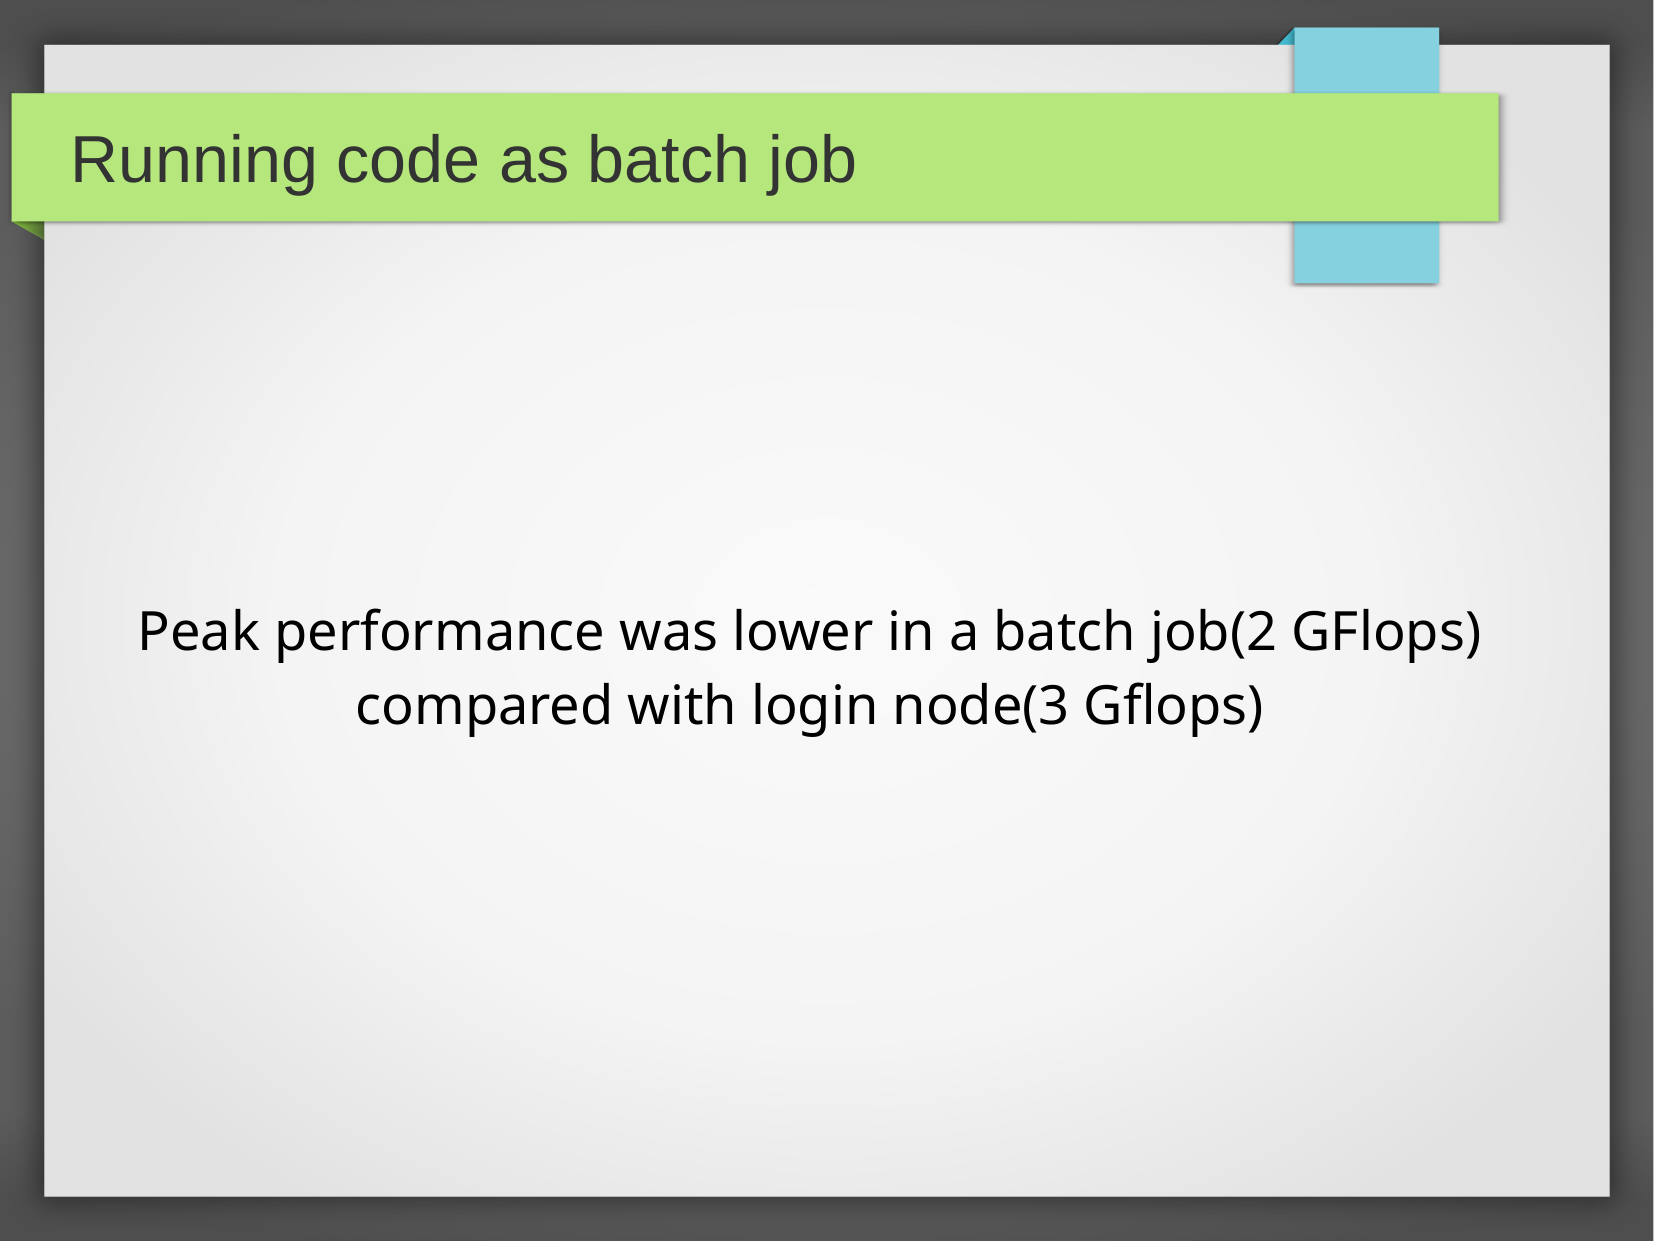

# Running code as batch job
Peak performance was lower in a batch job(2 GFlops) compared with login node(3 Gflops)